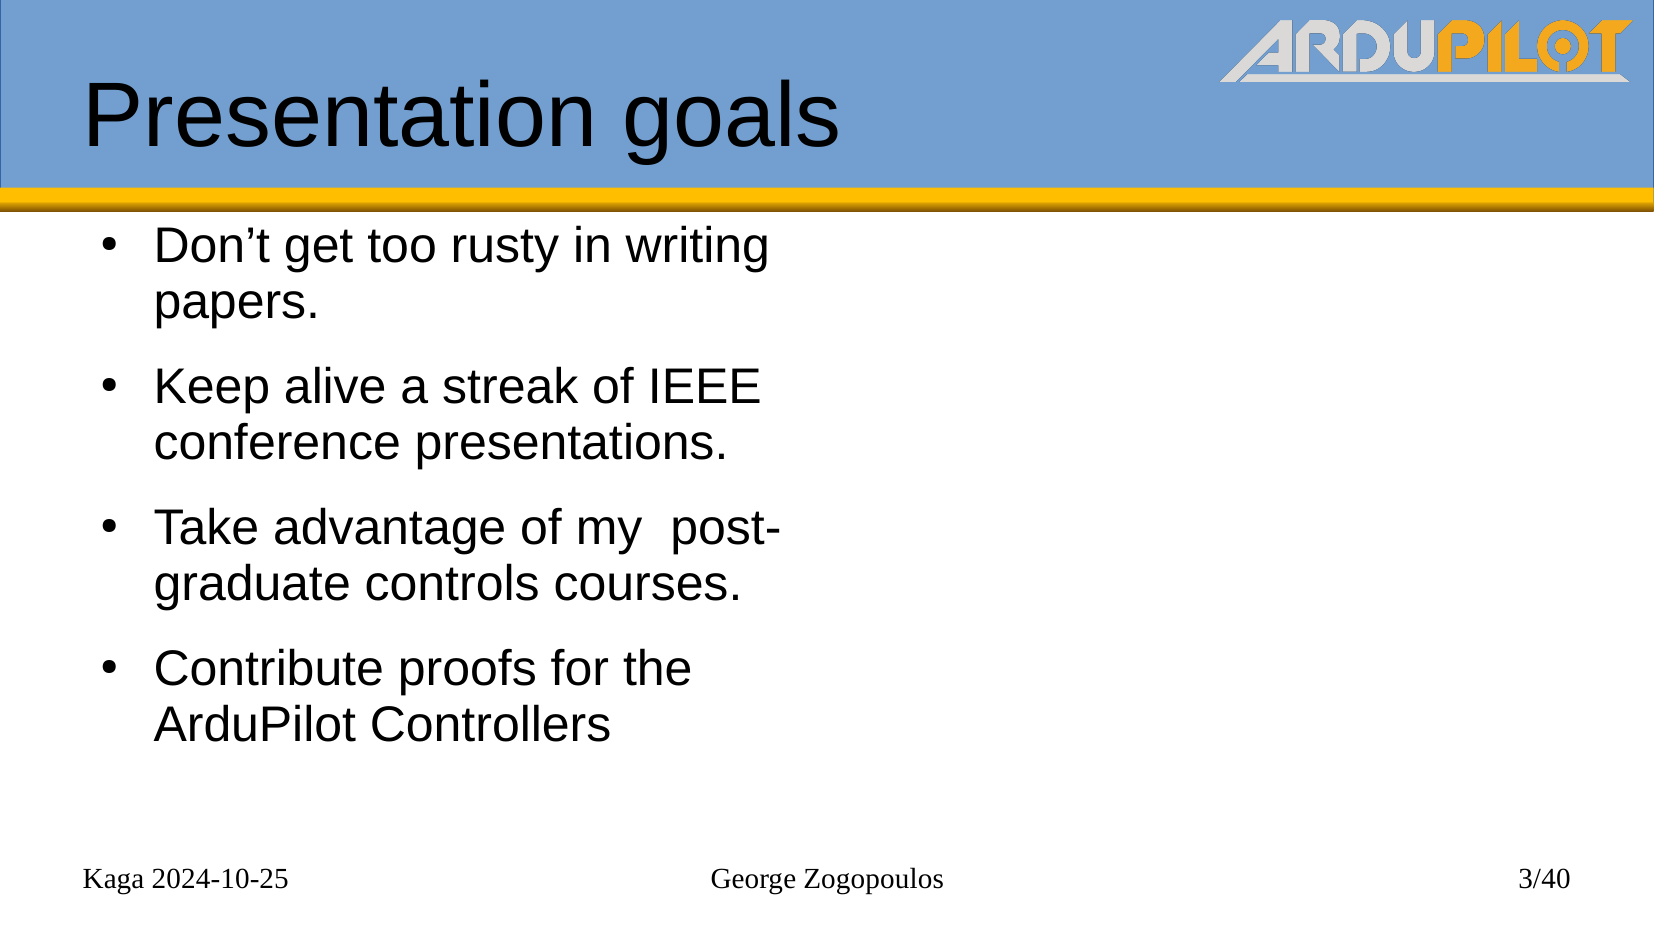

# Presentation goals
Don’t get too rusty in writing papers.
Keep alive a streak of IEEE conference presentations.
Take advantage of my post-graduate controls courses.
Contribute proofs for the ArduPilot Controllers
Kaga 2024-10-25
George Zogopoulos
3